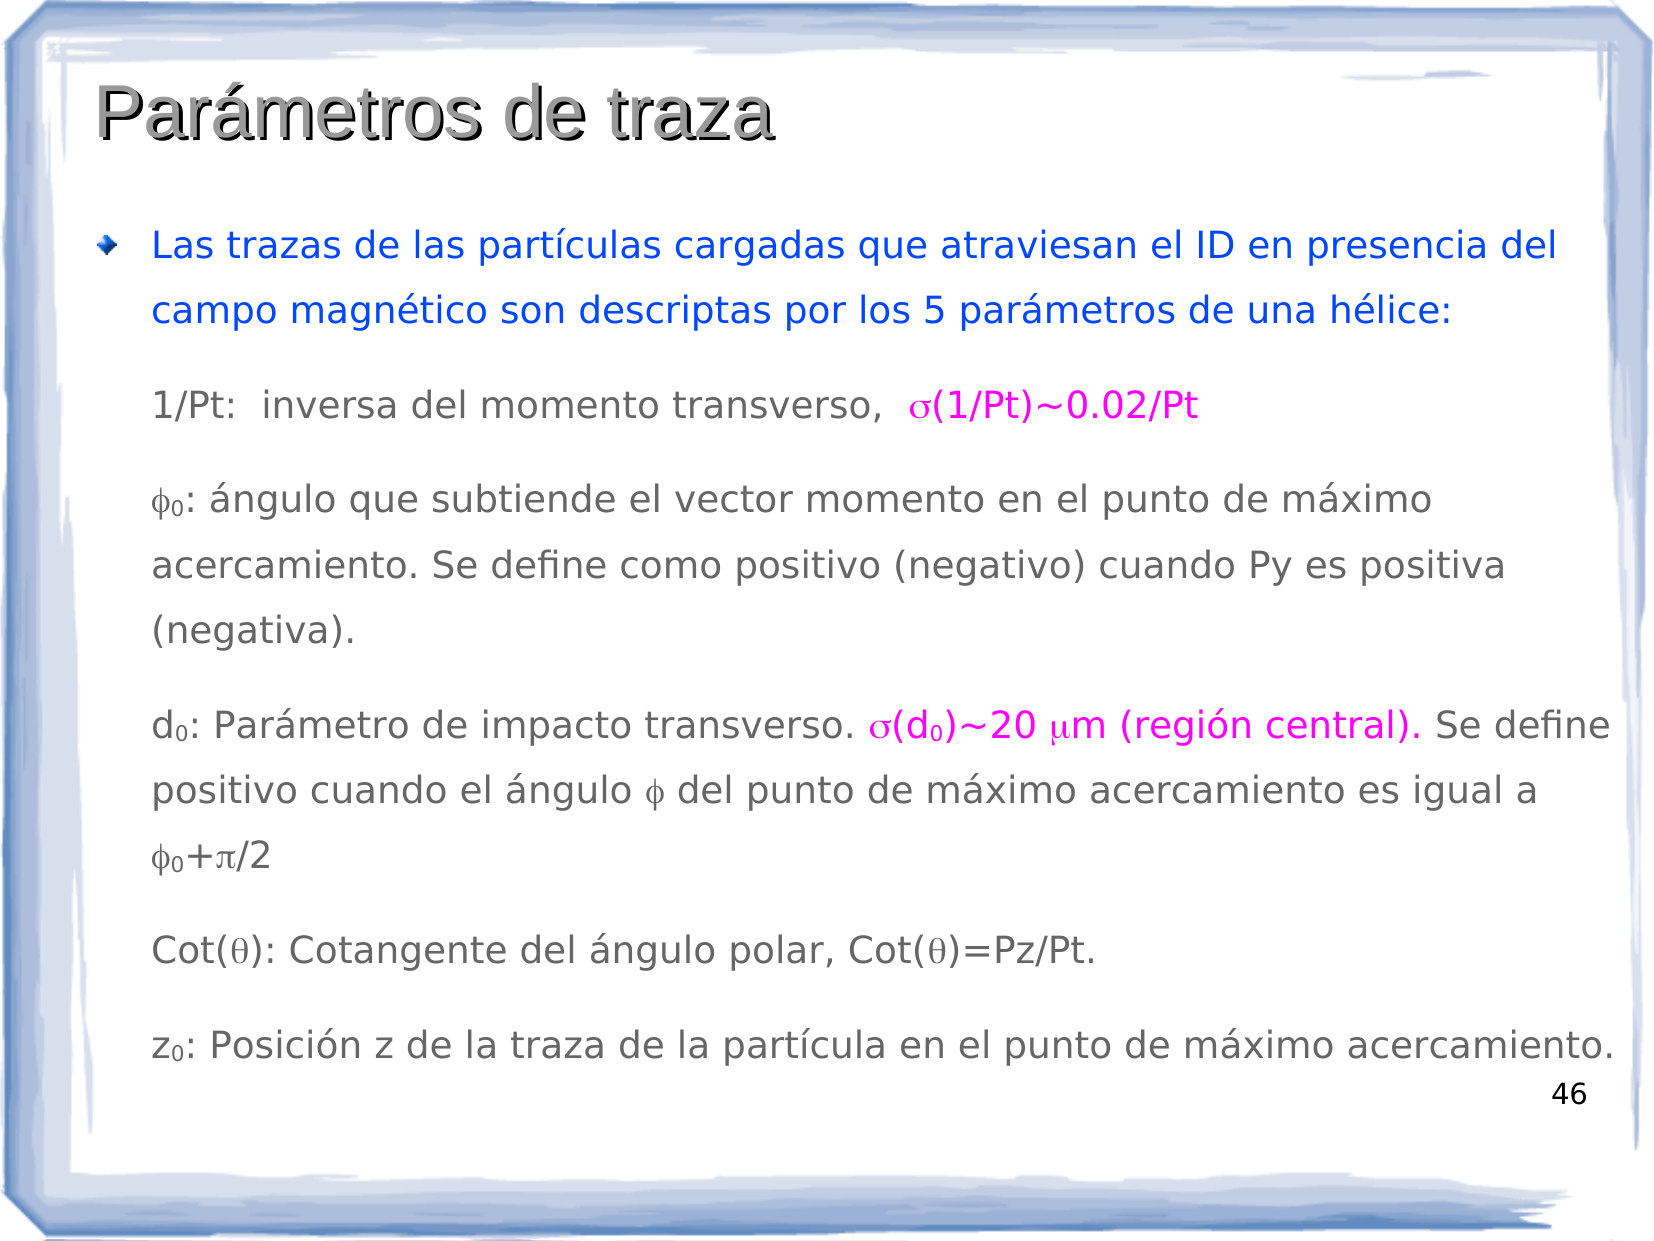

# Parámetros de traza
Las trazas de las partículas cargadas que atraviesan el ID en presencia del campo magnético son descriptas por los 5 parámetros de una hélice:
1/Pt: inversa del momento transverso, s(1/Pt)~0.02/Pt
f0: ángulo que subtiende el vector momento en el punto de máximo acercamiento. Se define como positivo (negativo) cuando Py es positiva (negativa).
d0: Parámetro de impacto transverso. s(d0)~20 mm (región central). Se define positivo cuando el ángulo f del punto de máximo acercamiento es igual a f0+p/2
Cot(q): Cotangente del ángulo polar, Cot(q)=Pz/Pt.
z0: Posición z de la traza de la partícula en el punto de máximo acercamiento.
46